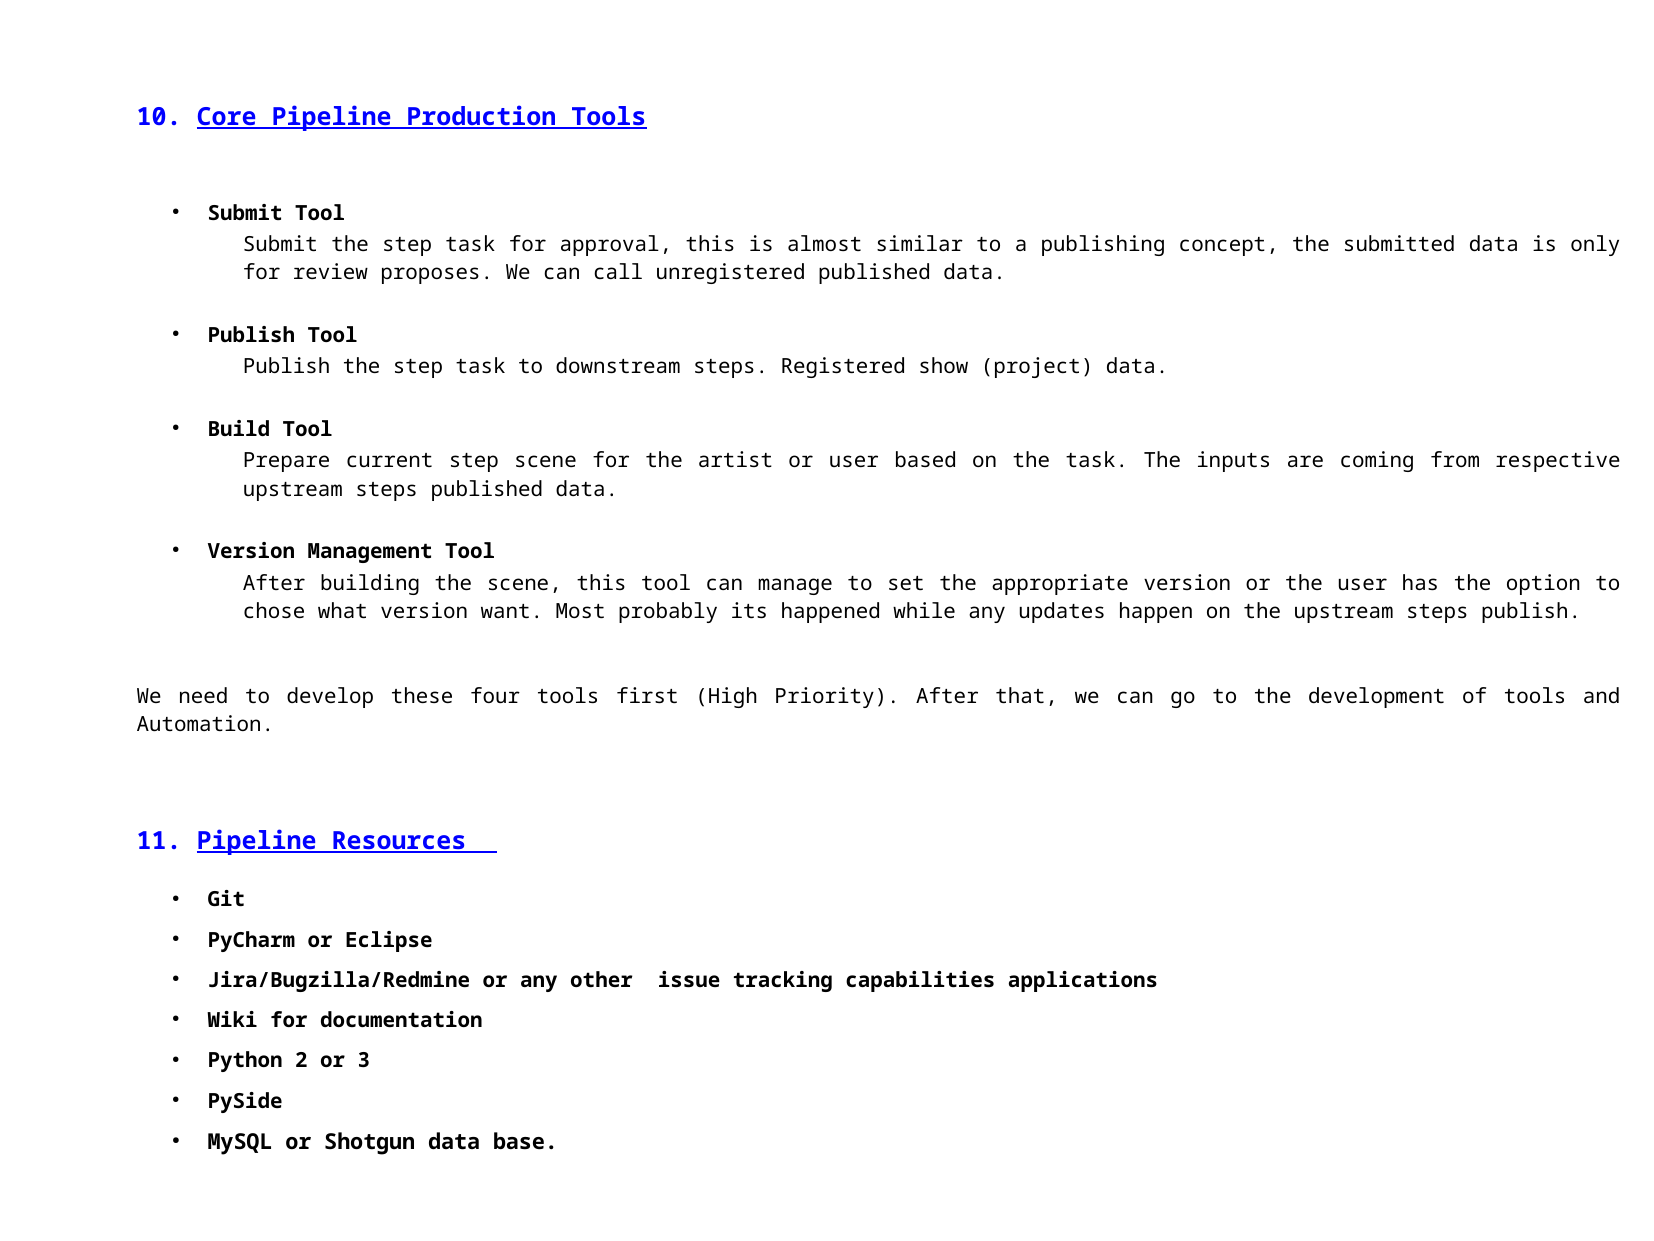

10. Core Pipeline Production Tools
Submit Tool
Submit the step task for approval, this is almost similar to a publishing concept, the submitted data is only for review proposes. We can call unregistered published data.
Publish Tool
Publish the step task to downstream steps. Registered show (project) data.
Build Tool
Prepare current step scene for the artist or user based on the task. The inputs are coming from respective upstream steps published data.
Version Management Tool
After building the scene, this tool can manage to set the appropriate version or the user has the option to chose what version want. Most probably its happened while any updates happen on the upstream steps publish.
We need to develop these four tools first (High Priority). After that, we can go to the development of tools and Automation.
11. Pipeline Resources
Git
PyCharm or Eclipse
Jira/Bugzilla/Redmine or any other issue tracking capabilities applications
Wiki for documentation
Python 2 or 3
PySide
MySQL or Shotgun data base.